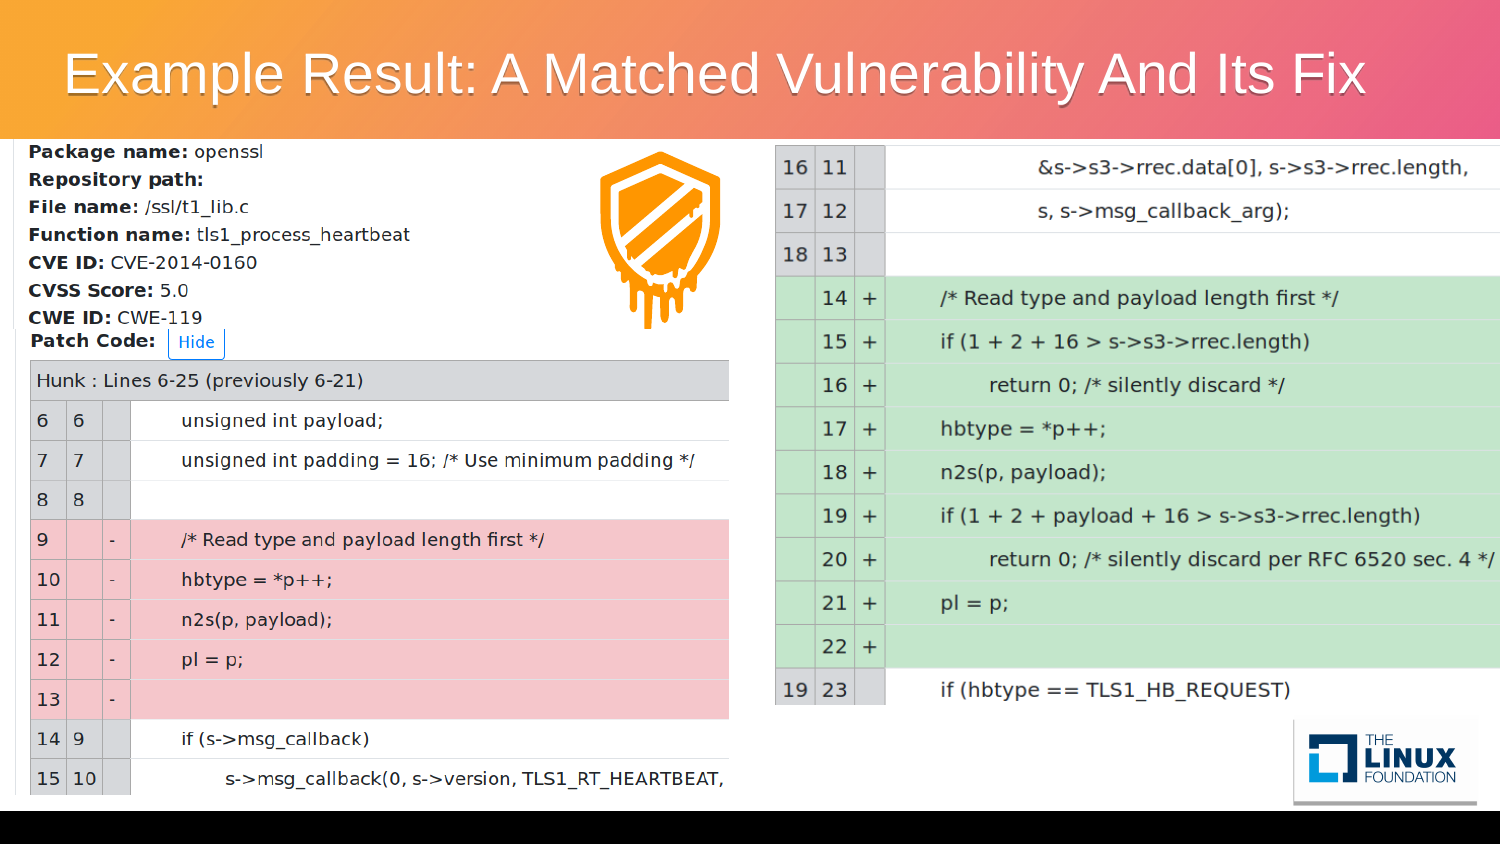

# Example Result: A Matched Vulnerability And Its Fix